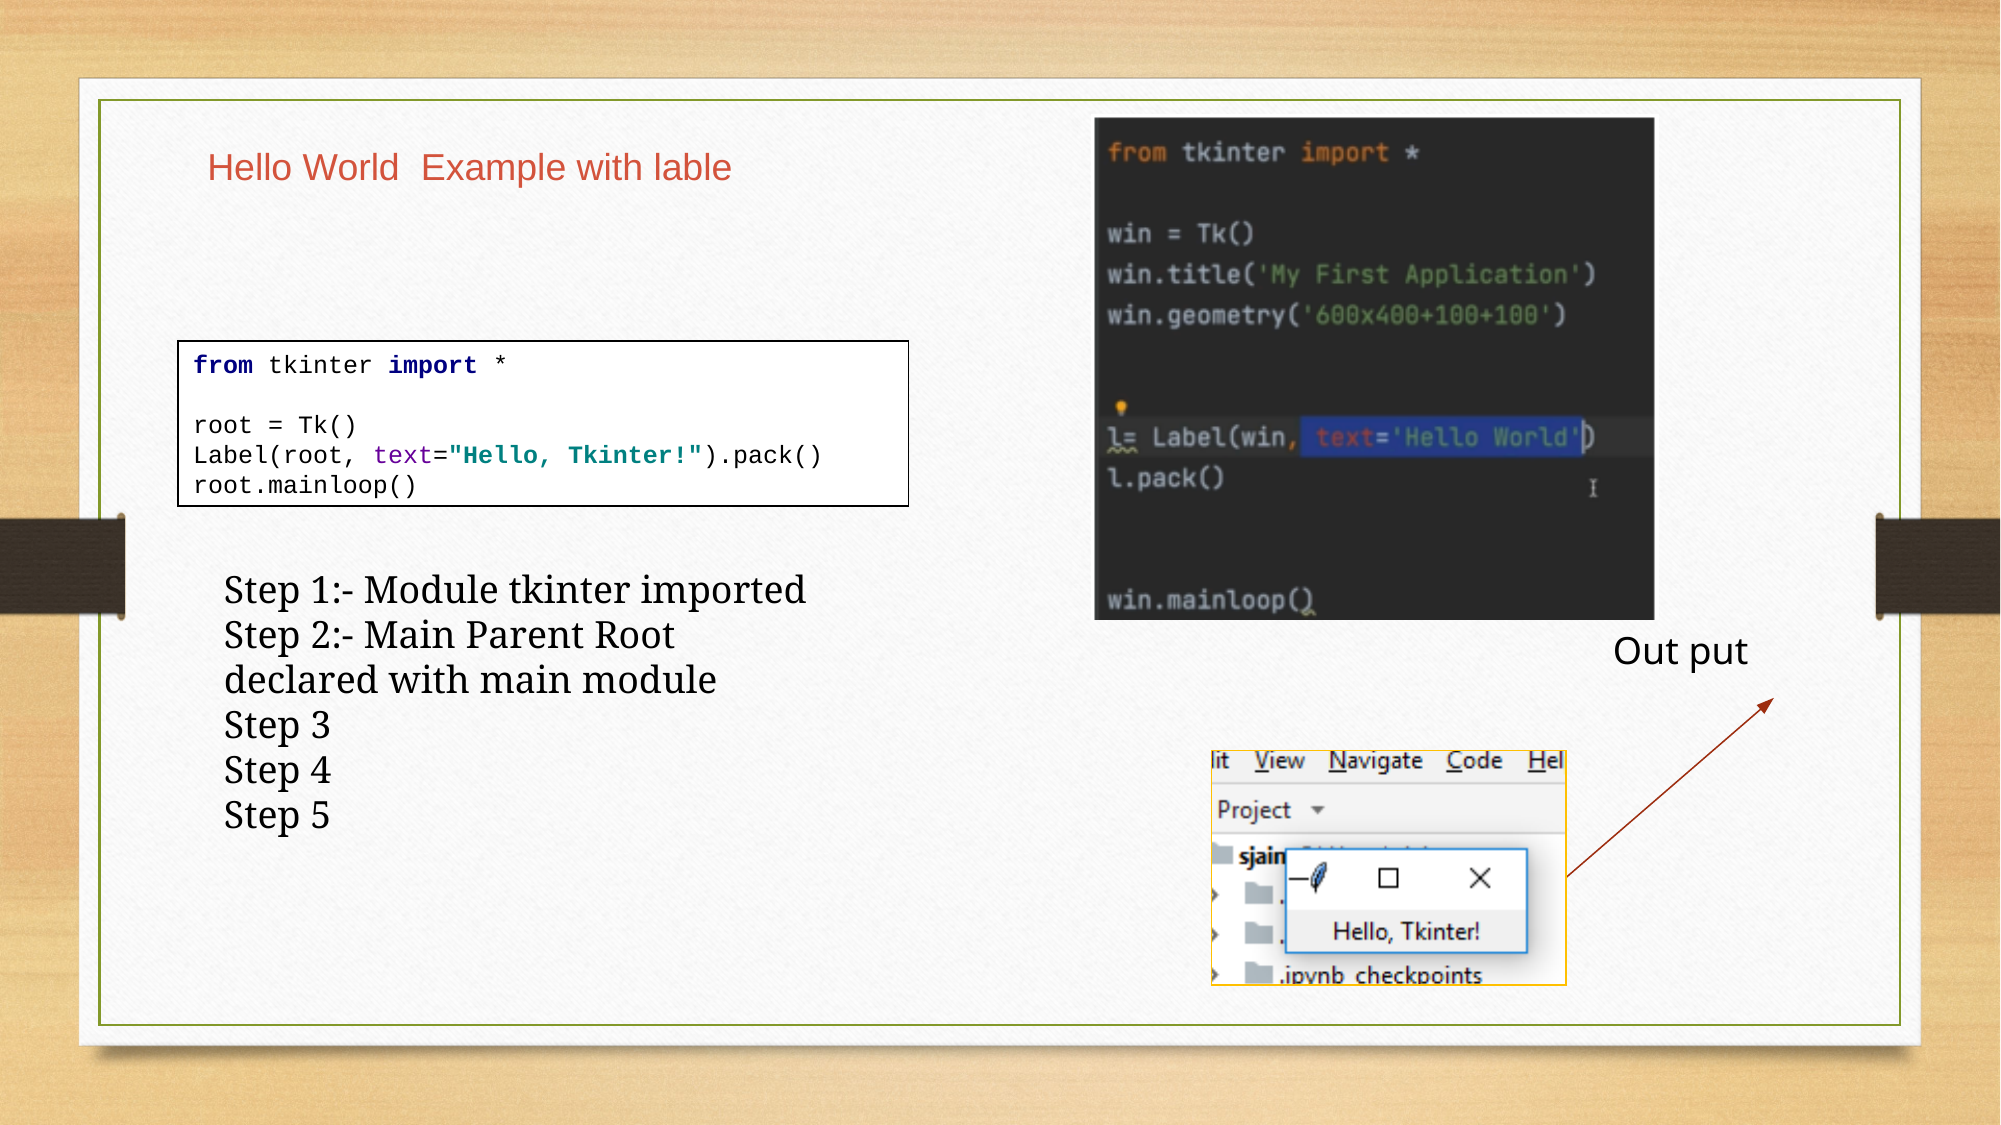

Hello World Example with lable
from tkinter import *
root = Tk()
Label(root, text="Hello, Tkinter!").pack()
root.mainloop()
Step 1:- Module tkinter imported
Step 2:- Main Parent Root declared with main module
Step 3
Step 4
Step 5
Out put